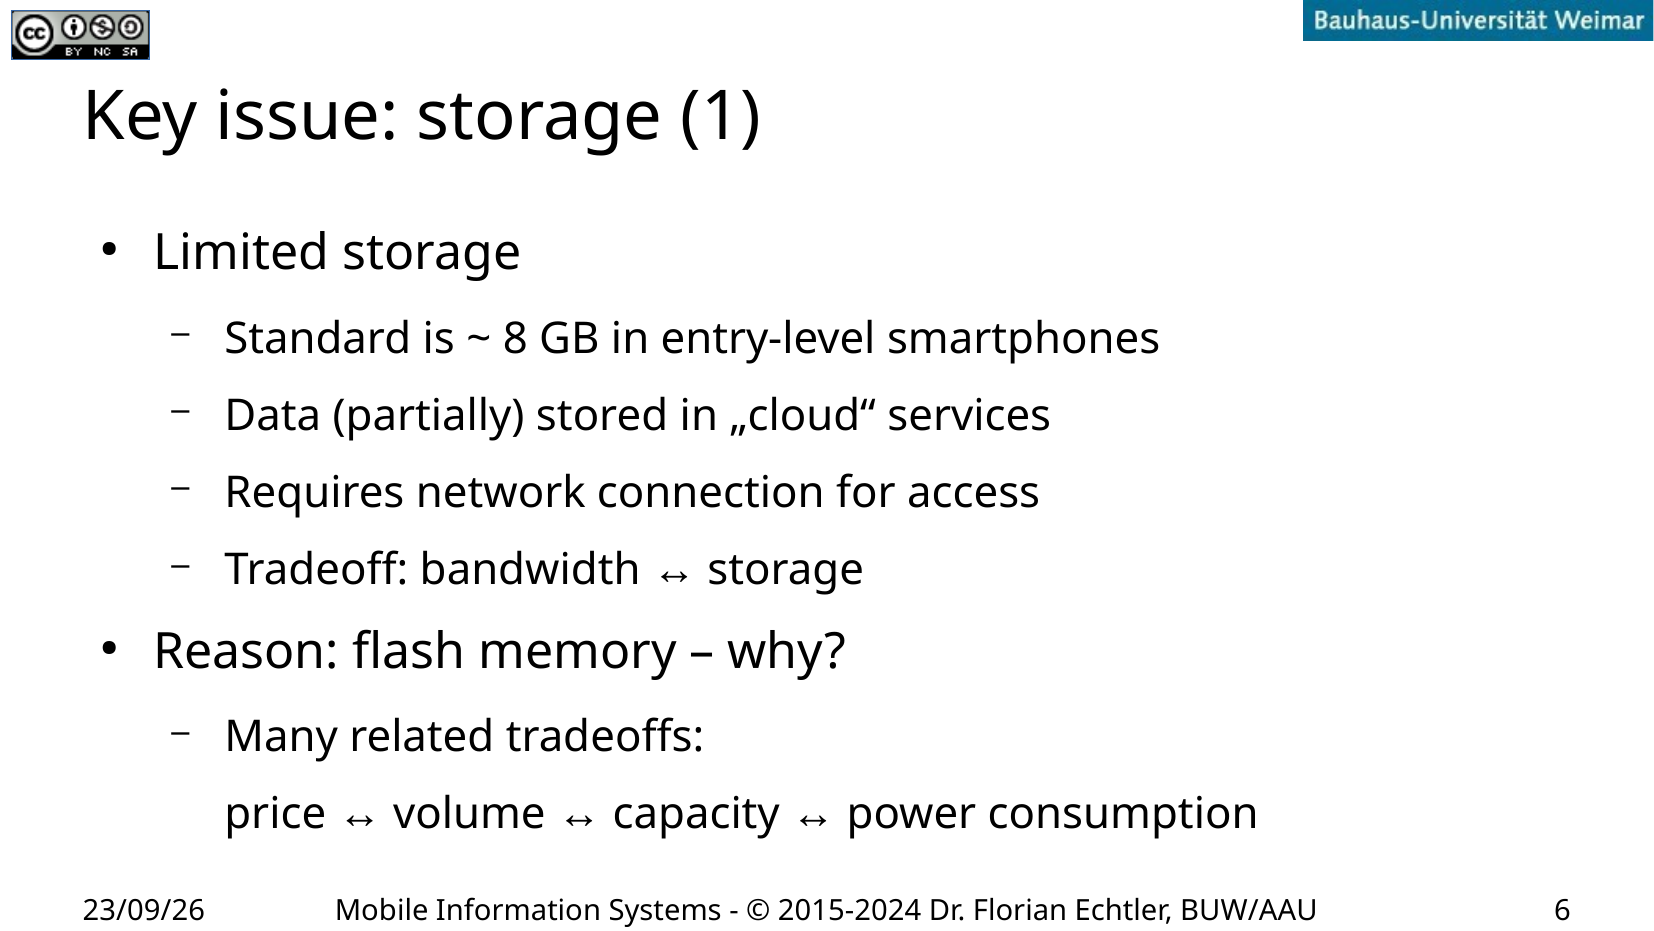

# Key issue: storage (1)
Limited storage
Standard is ~ 8 GB in entry-level smartphones
Data (partially) stored in „cloud“ services
Requires network connection for access
Tradeoff: bandwidth ↔ storage
Reason: flash memory – why?
Many related tradeoffs:
price ↔ volume ↔ capacity ↔ power consumption
Mobile Information Systems - © 2015-2024 Dr. Florian Echtler, BUW/AAU
6